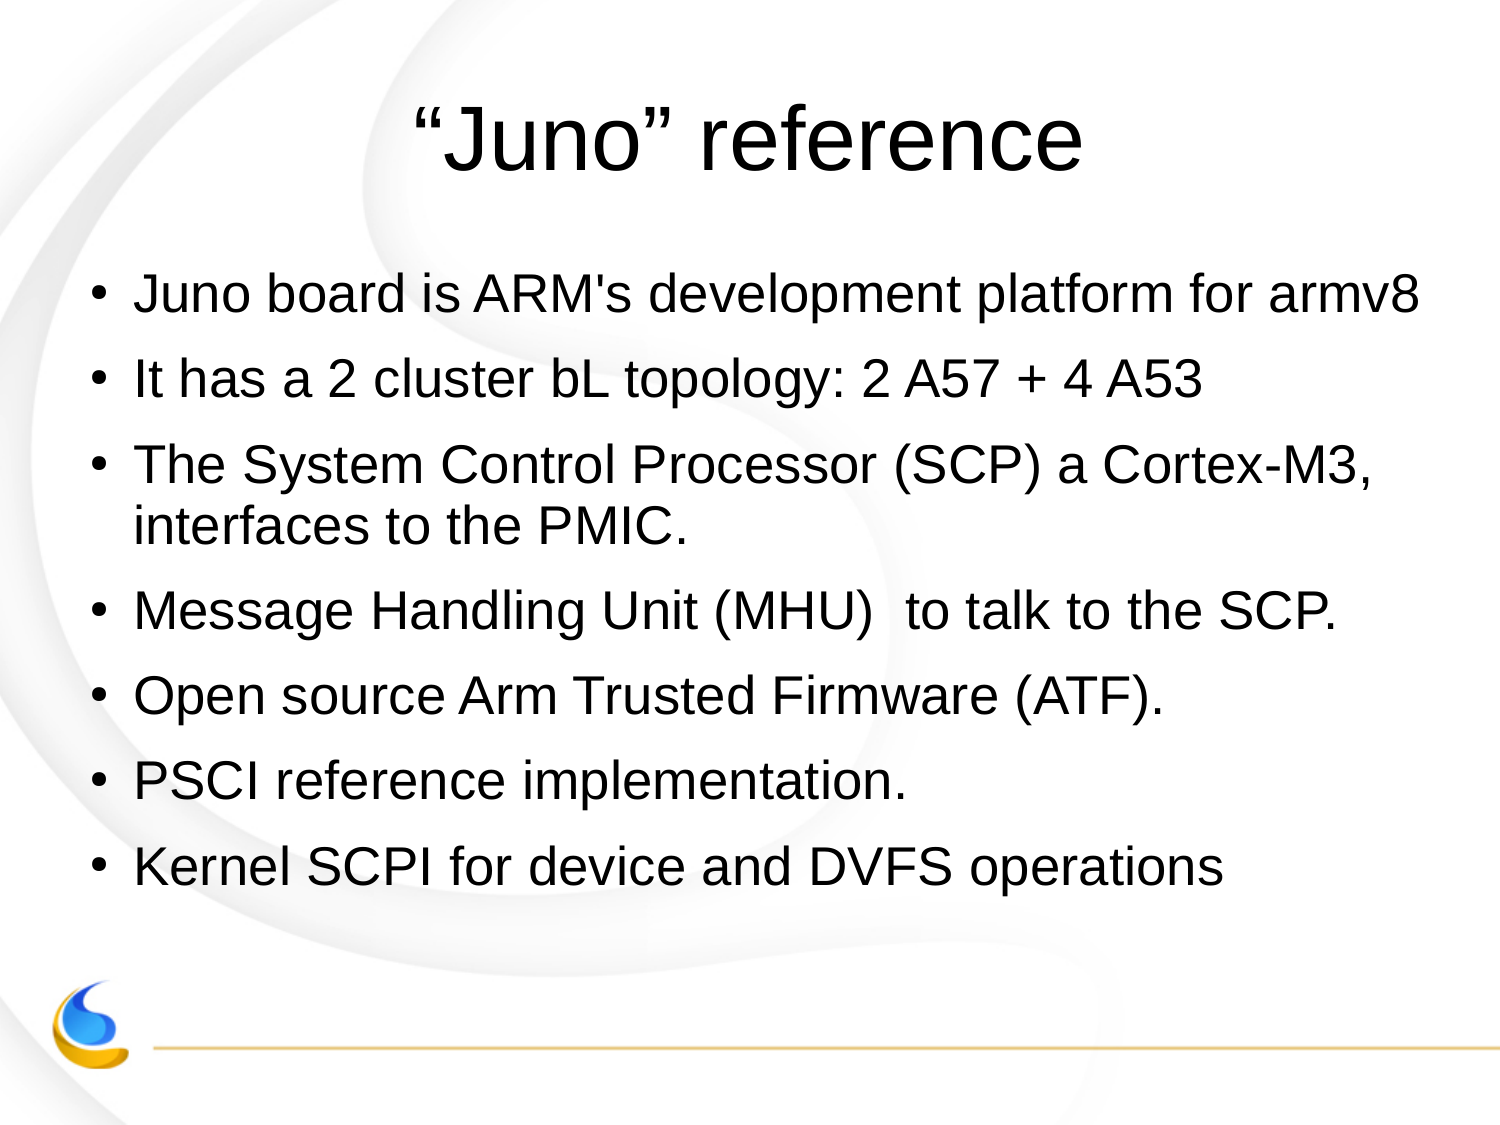

# “Juno” reference
Juno board is ARM's development platform for armv8
It has a 2 cluster bL topology: 2 A57 + 4 A53
The System Control Processor (SCP) a Cortex-M3, interfaces to the PMIC.
Message Handling Unit (MHU) to talk to the SCP.
Open source Arm Trusted Firmware (ATF).
PSCI reference implementation.
Kernel SCPI for device and DVFS operations